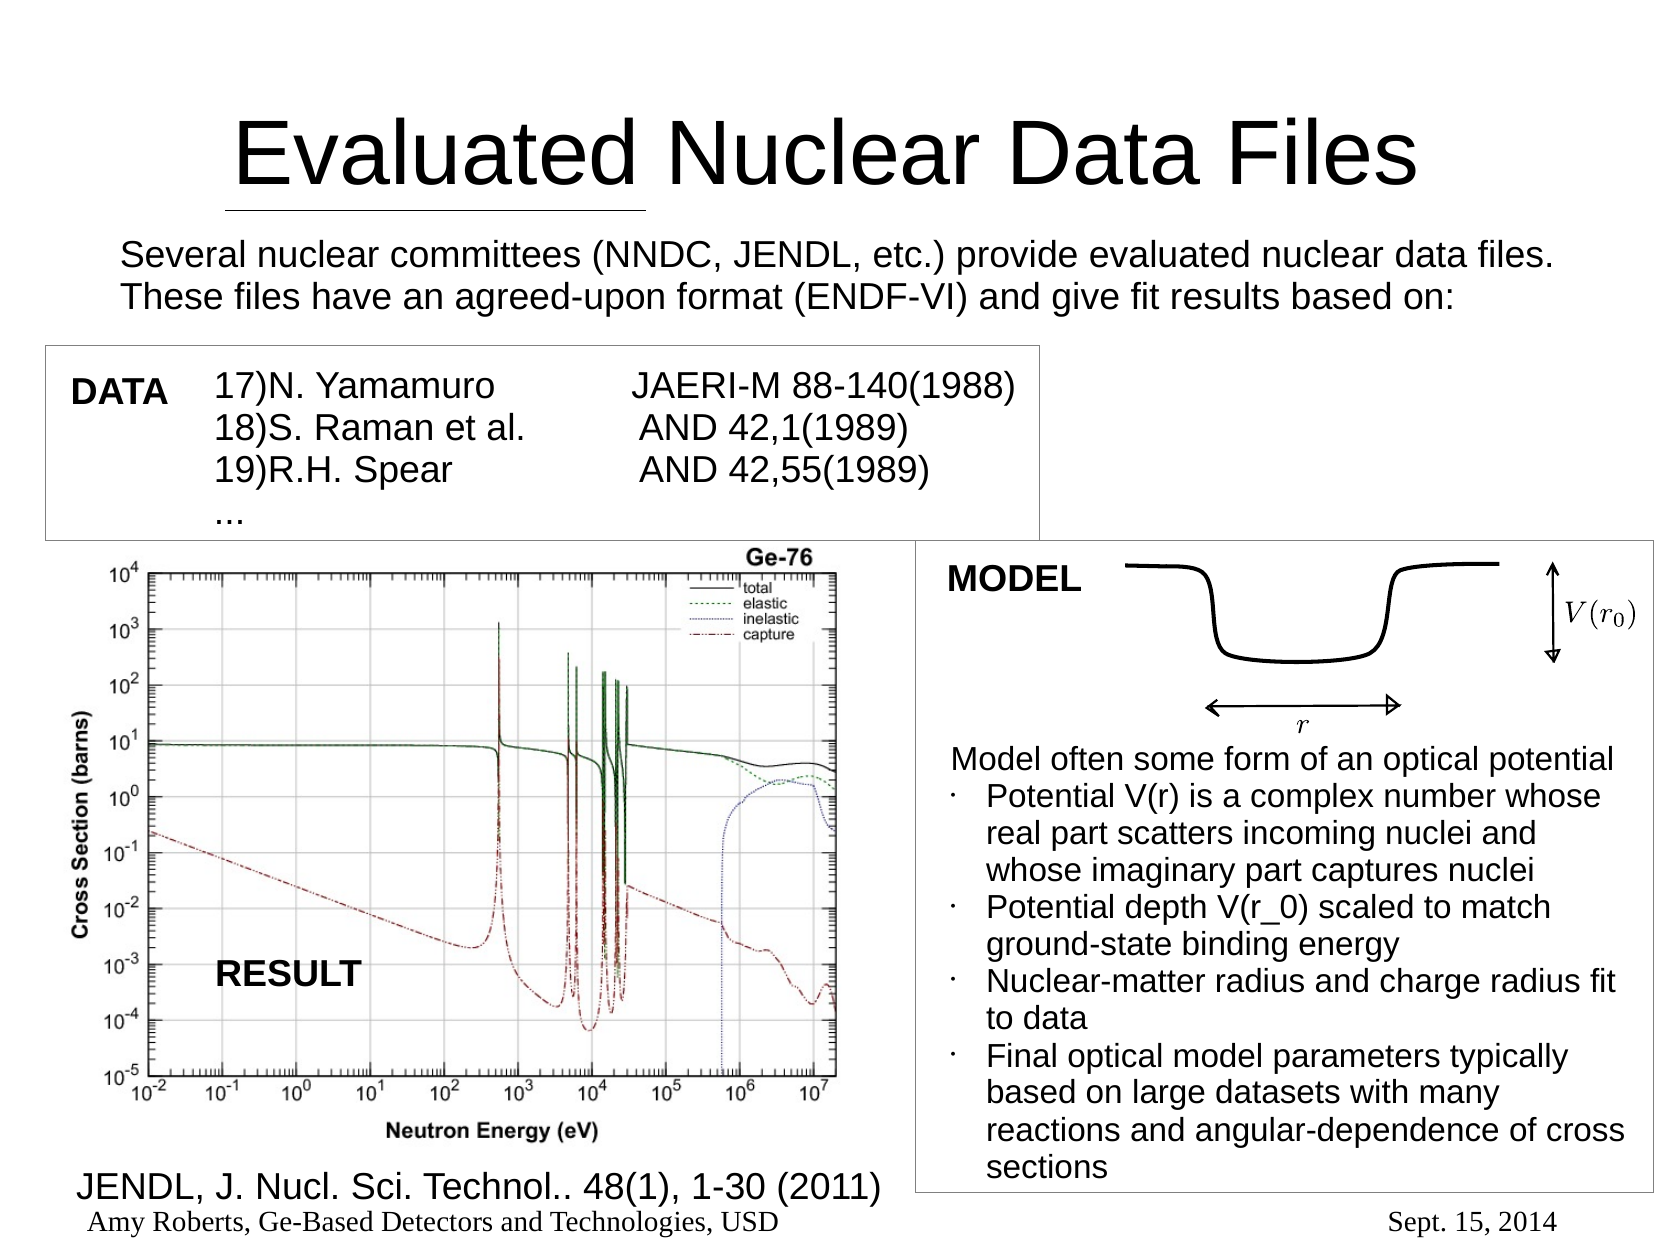

# Evaluated Nuclear Data Files
Several nuclear committees (NNDC, JENDL, etc.) provide evaluated nuclear data files.
These files have an agreed-upon format (ENDF-VI) and give fit results based on:
17)N. Yamamuro JAERI-M 88-140(1988) 18)S. Raman et al. AND 42,1(1989)
19)R.H. Spear AND 42,55(1989)
...
DATA
MODEL
Model often some form of an optical potential
Potential V(r) is a complex number whose real part scatters incoming nuclei and whose imaginary part captures nuclei
Potential depth V(r_0) scaled to match ground-state binding energy
Nuclear-matter radius and charge radius fit to data
Final optical model parameters typically based on large datasets with many reactions and angular-dependence of cross sections
RESULT
JENDL, J. Nucl. Sci. Technol.. 48(1), 1-30 (2011)